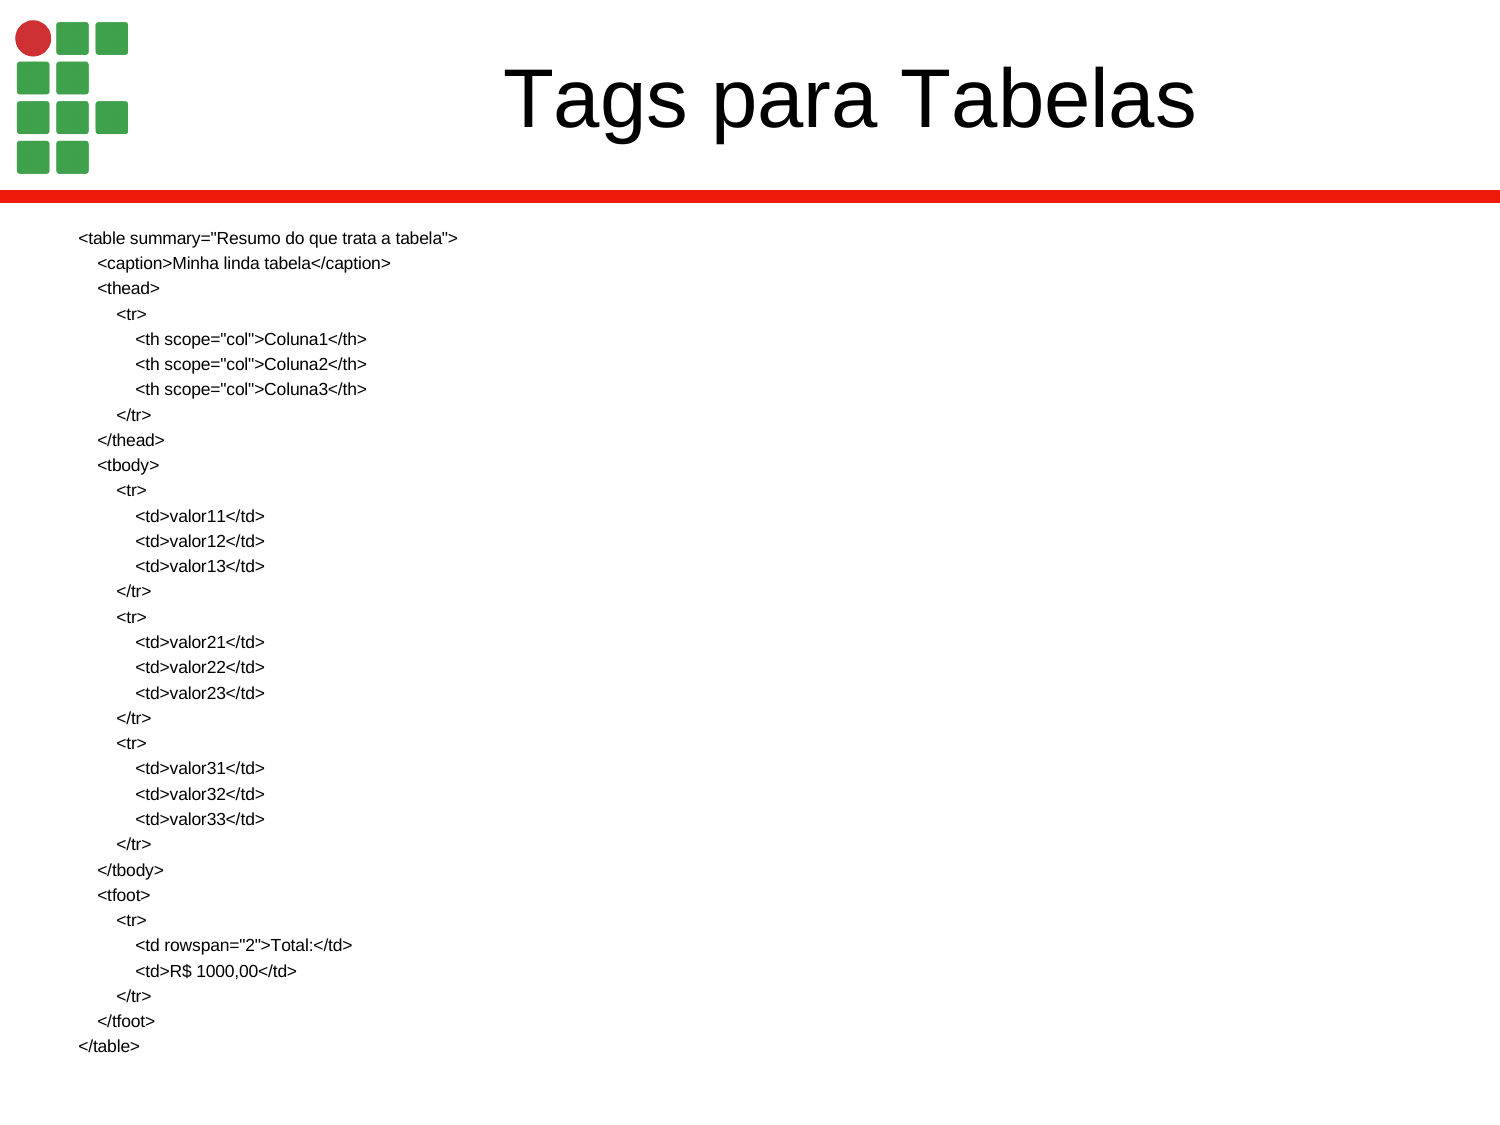

# Tags para Tabelas
 <table summary="Resumo do que trata a tabela">
 <caption>Minha linda tabela</caption>
 <thead>
 <tr>
 <th scope="col">Coluna1</th>
 <th scope="col">Coluna2</th>
 <th scope="col">Coluna3</th>
 </tr>
 </thead>
 <tbody>
 <tr>
 <td>valor11</td>
 <td>valor12</td>
 <td>valor13</td>
 </tr>
 <tr>
 <td>valor21</td>
 <td>valor22</td>
 <td>valor23</td>
 </tr>
 <tr>
 <td>valor31</td>
 <td>valor32</td>
 <td>valor33</td>
 </tr>
 </tbody>
 <tfoot>
 <tr>
 <td rowspan="2">Total:</td>
 <td>R$ 1000,00</td>
 </tr>
 </tfoot>
 </table>